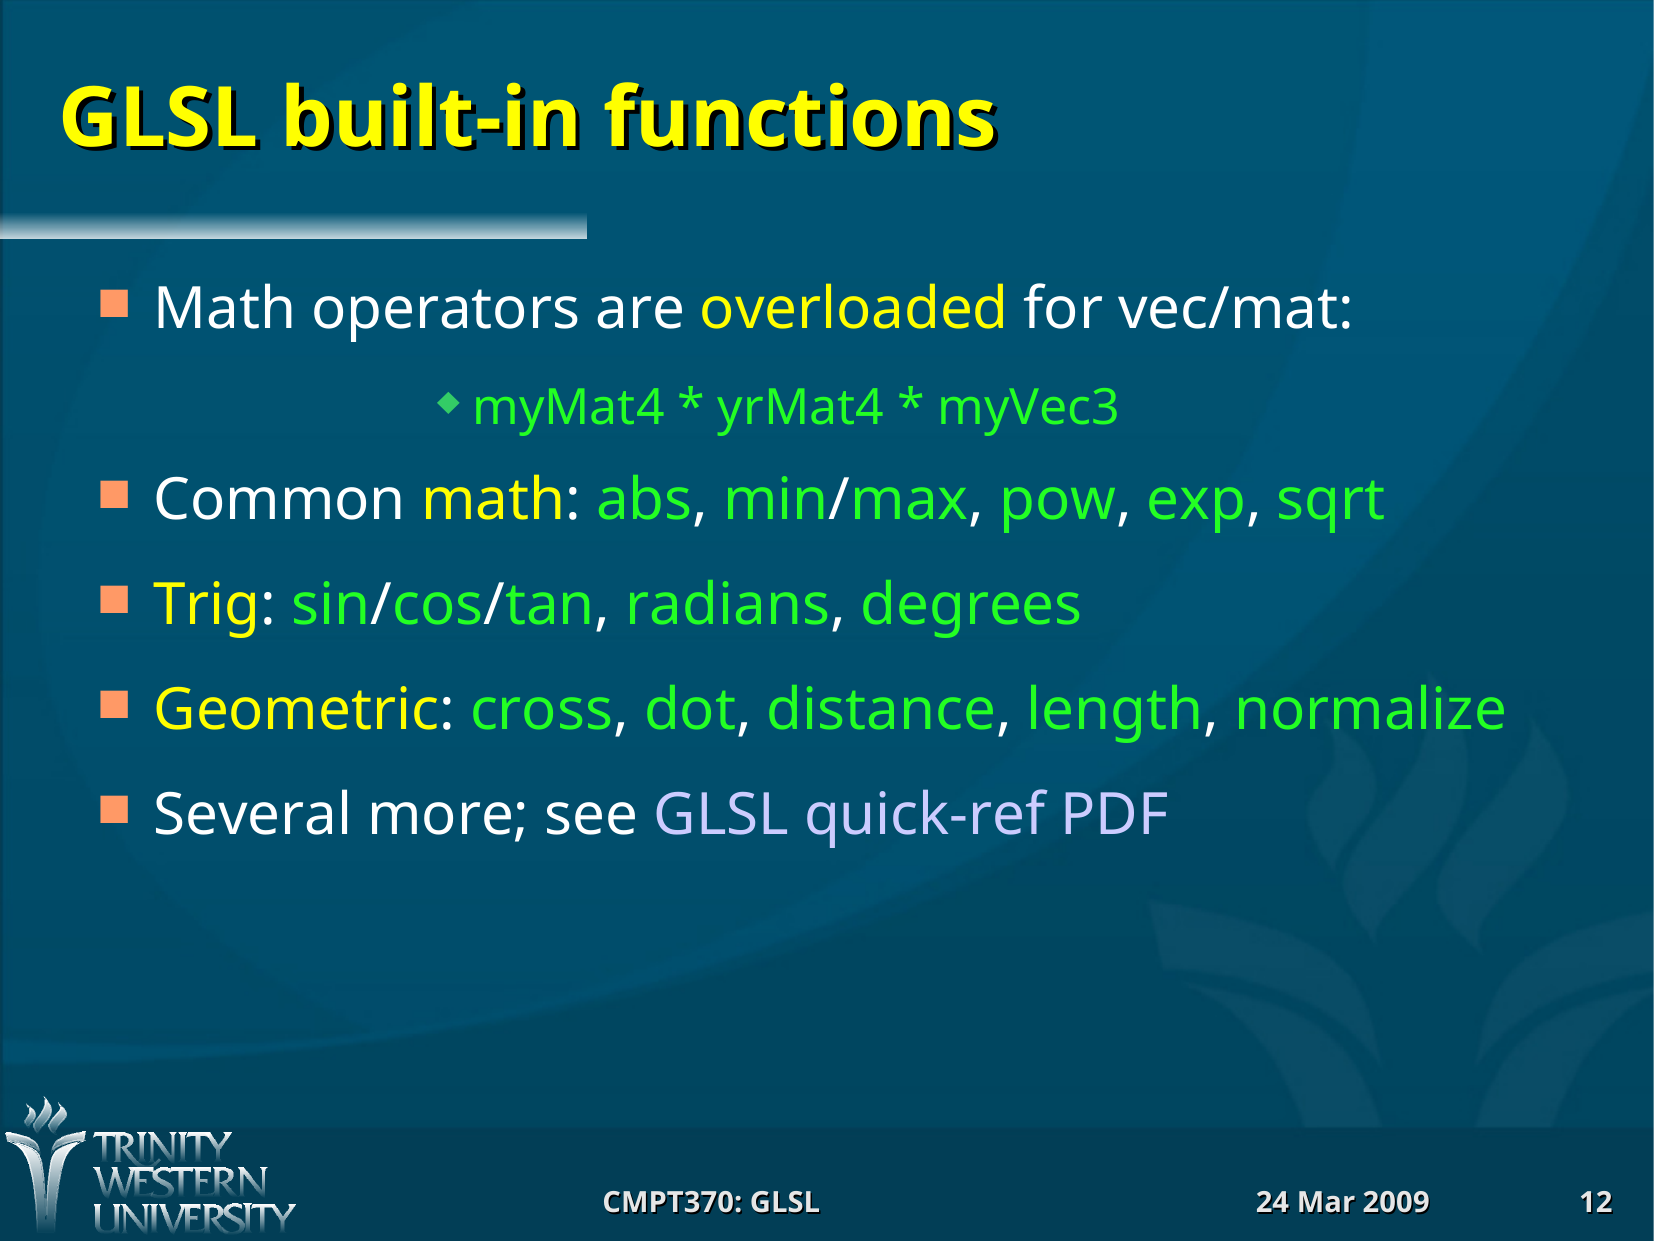

# GLSL built-in functions
Math operators are overloaded for vec/mat:
myMat4 * yrMat4 * myVec3
Common math: abs, min/max, pow, exp, sqrt
Trig: sin/cos/tan, radians, degrees
Geometric: cross, dot, distance, length, normalize
Several more; see GLSL quick-ref PDF
CMPT370: GLSL
24 Mar 2009
12